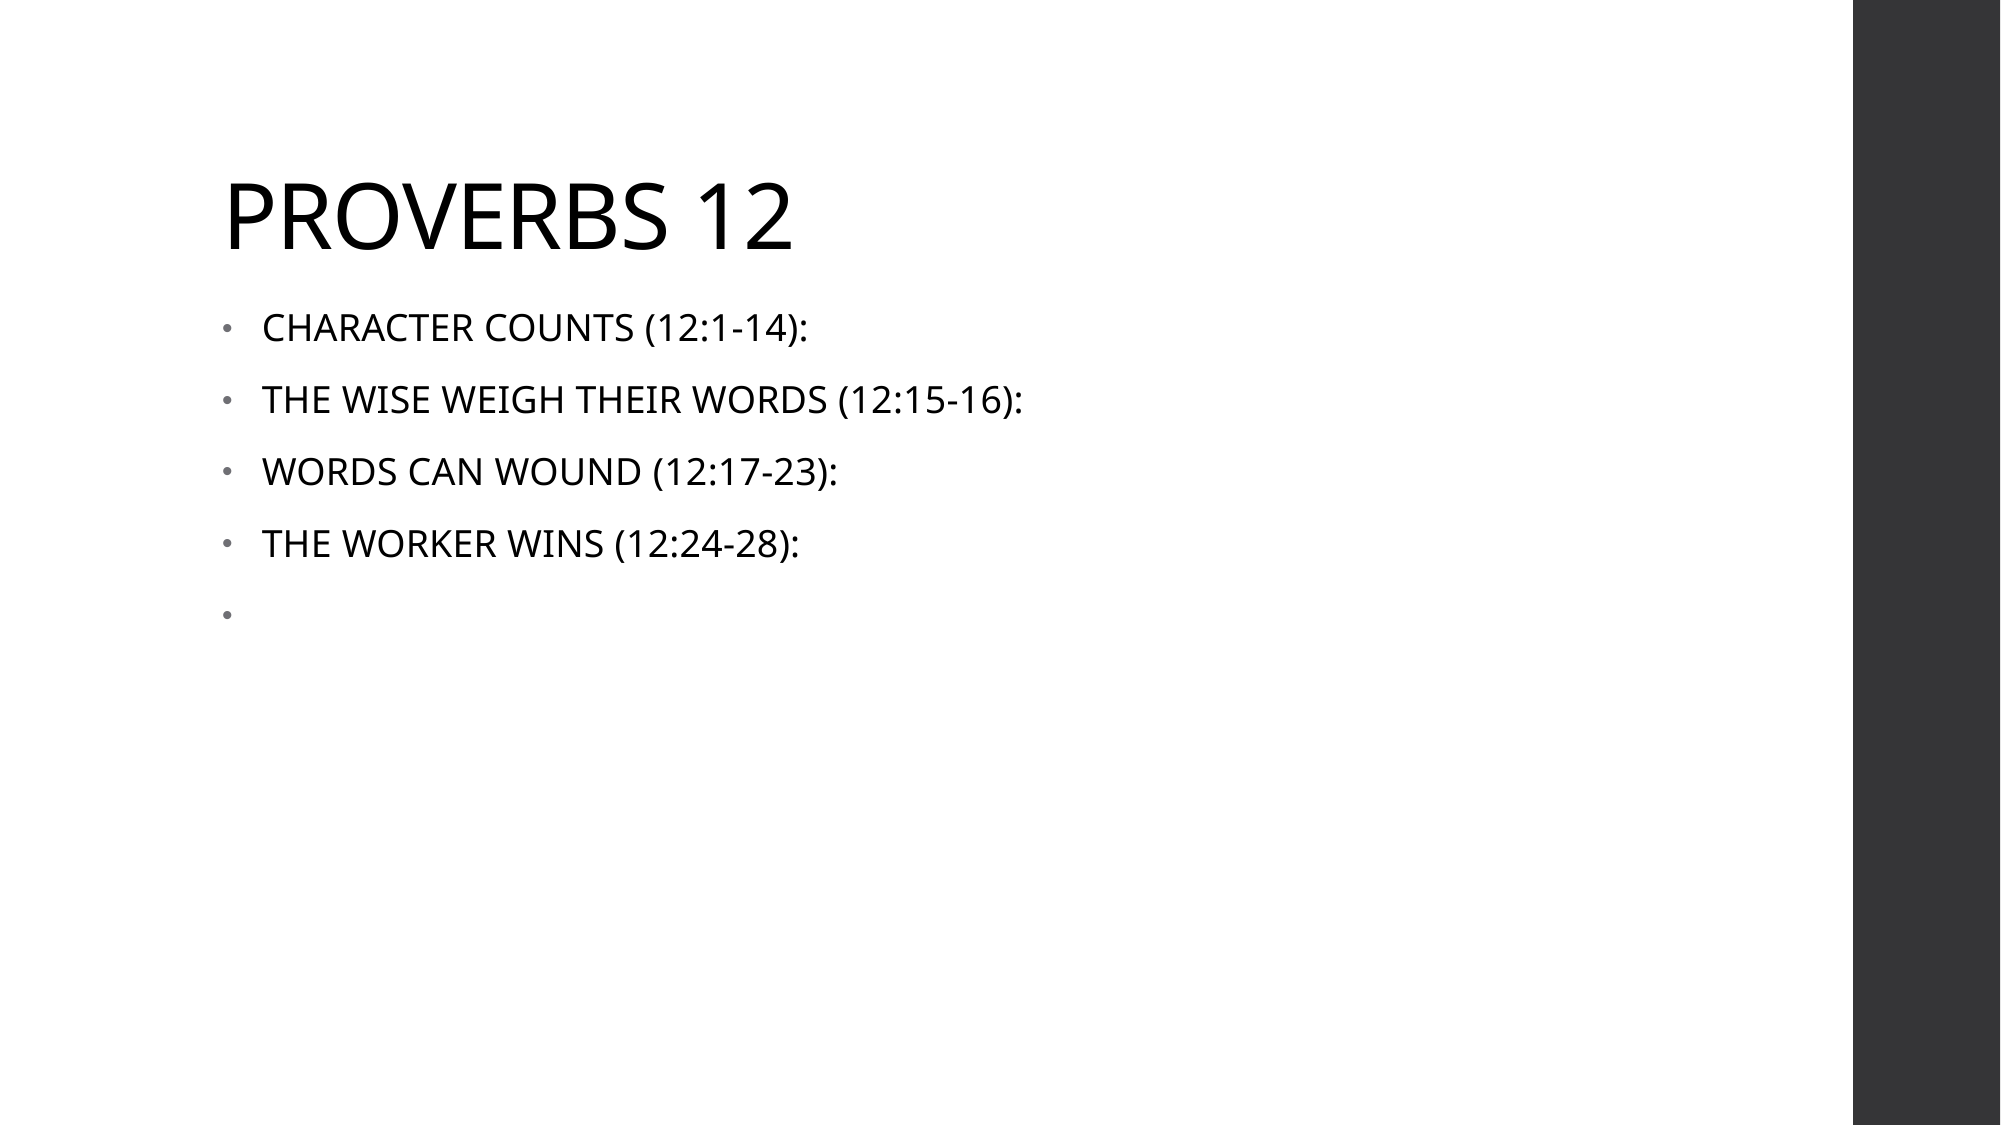

# PROVERBS 12
 CHARACTER COUNTS (12:1-14):
 THE WISE WEIGH THEIR WORDS (12:15-16):
 WORDS CAN WOUND (12:17-23):
 THE WORKER WINS (12:24-28):